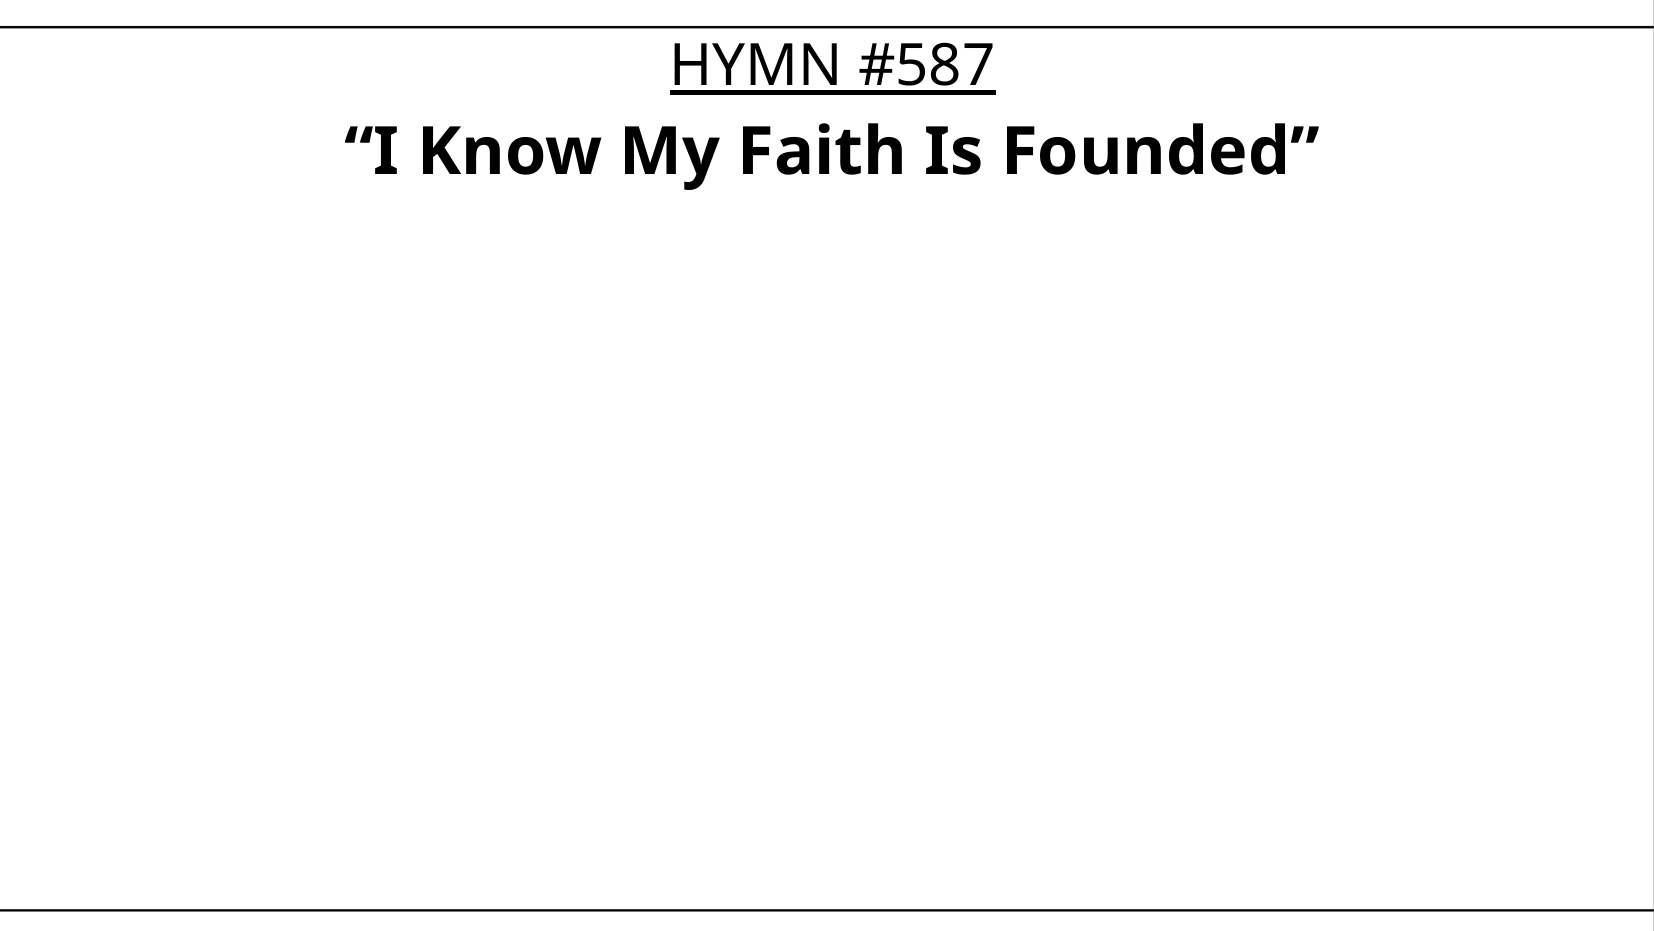

HYMN #587
“I Know My Faith Is Founded”